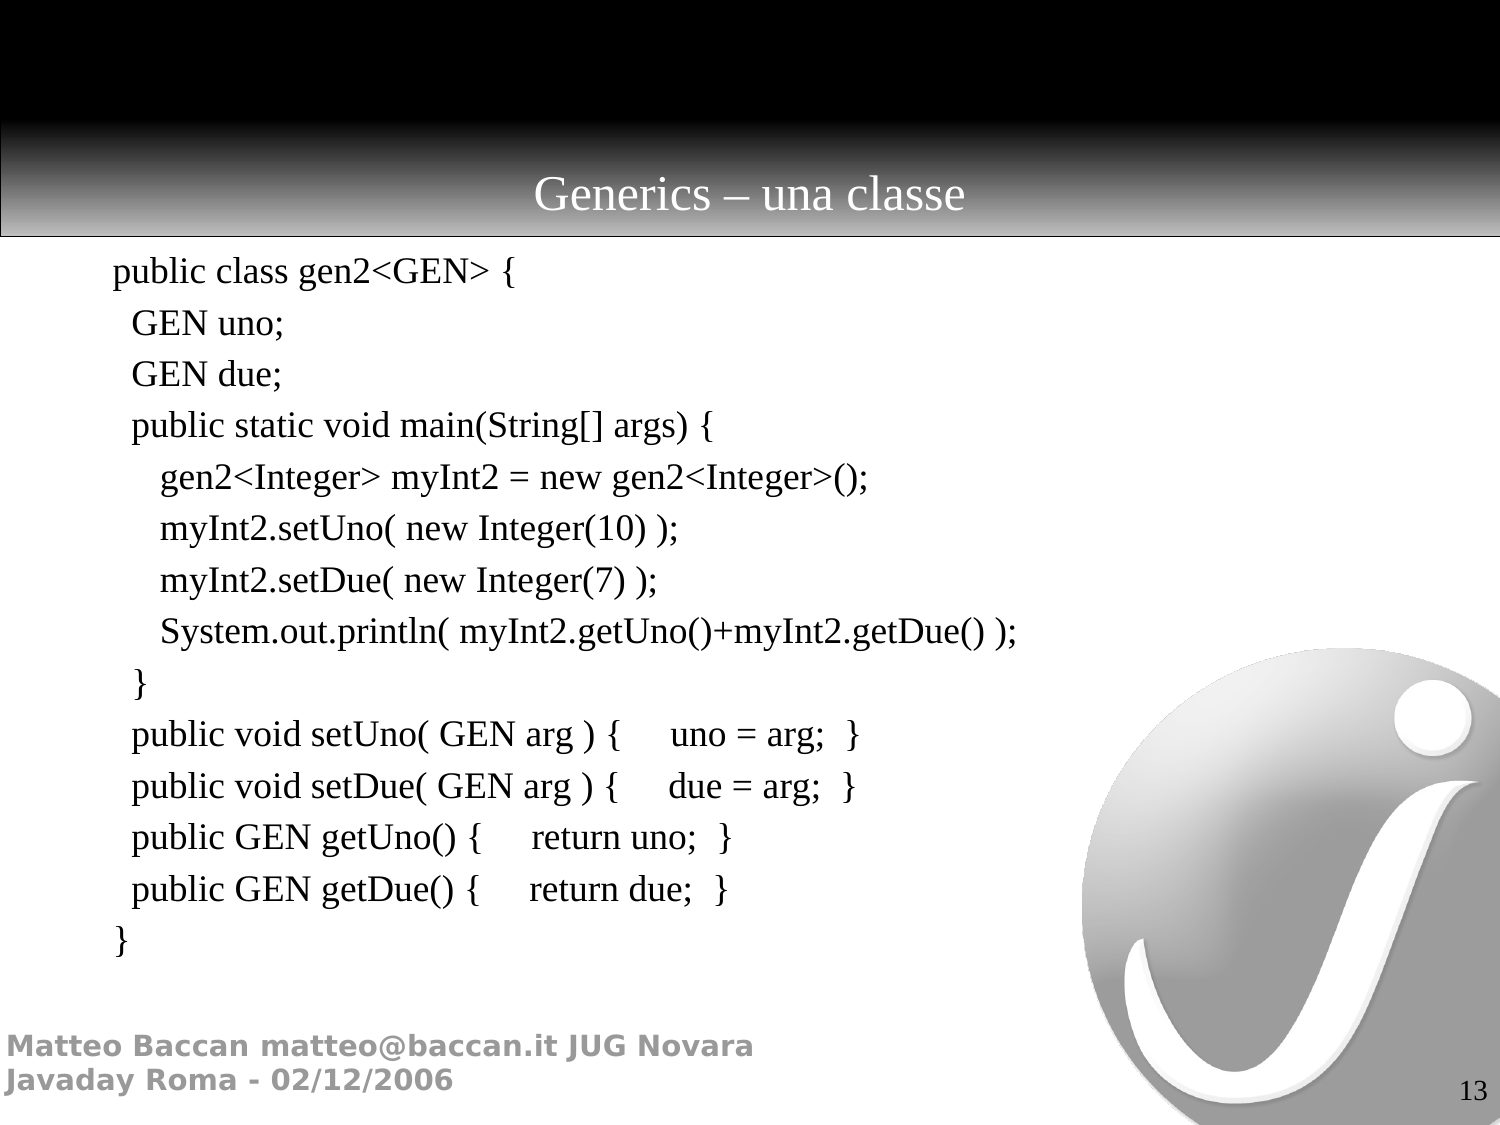

# Generics – una classe
public class gen2<GEN> {
 GEN uno;
 GEN due;
 public static void main(String[] args) {
 gen2<Integer> myInt2 = new gen2<Integer>();
 myInt2.setUno( new Integer(10) );
 myInt2.setDue( new Integer(7) );
 System.out.println( myInt2.getUno()+myInt2.getDue() );
 }
 public void setUno( GEN arg ) { uno = arg; }
 public void setDue( GEN arg ) { due = arg; }
 public GEN getUno() { return uno; }
 public GEN getDue() { return due; }
}